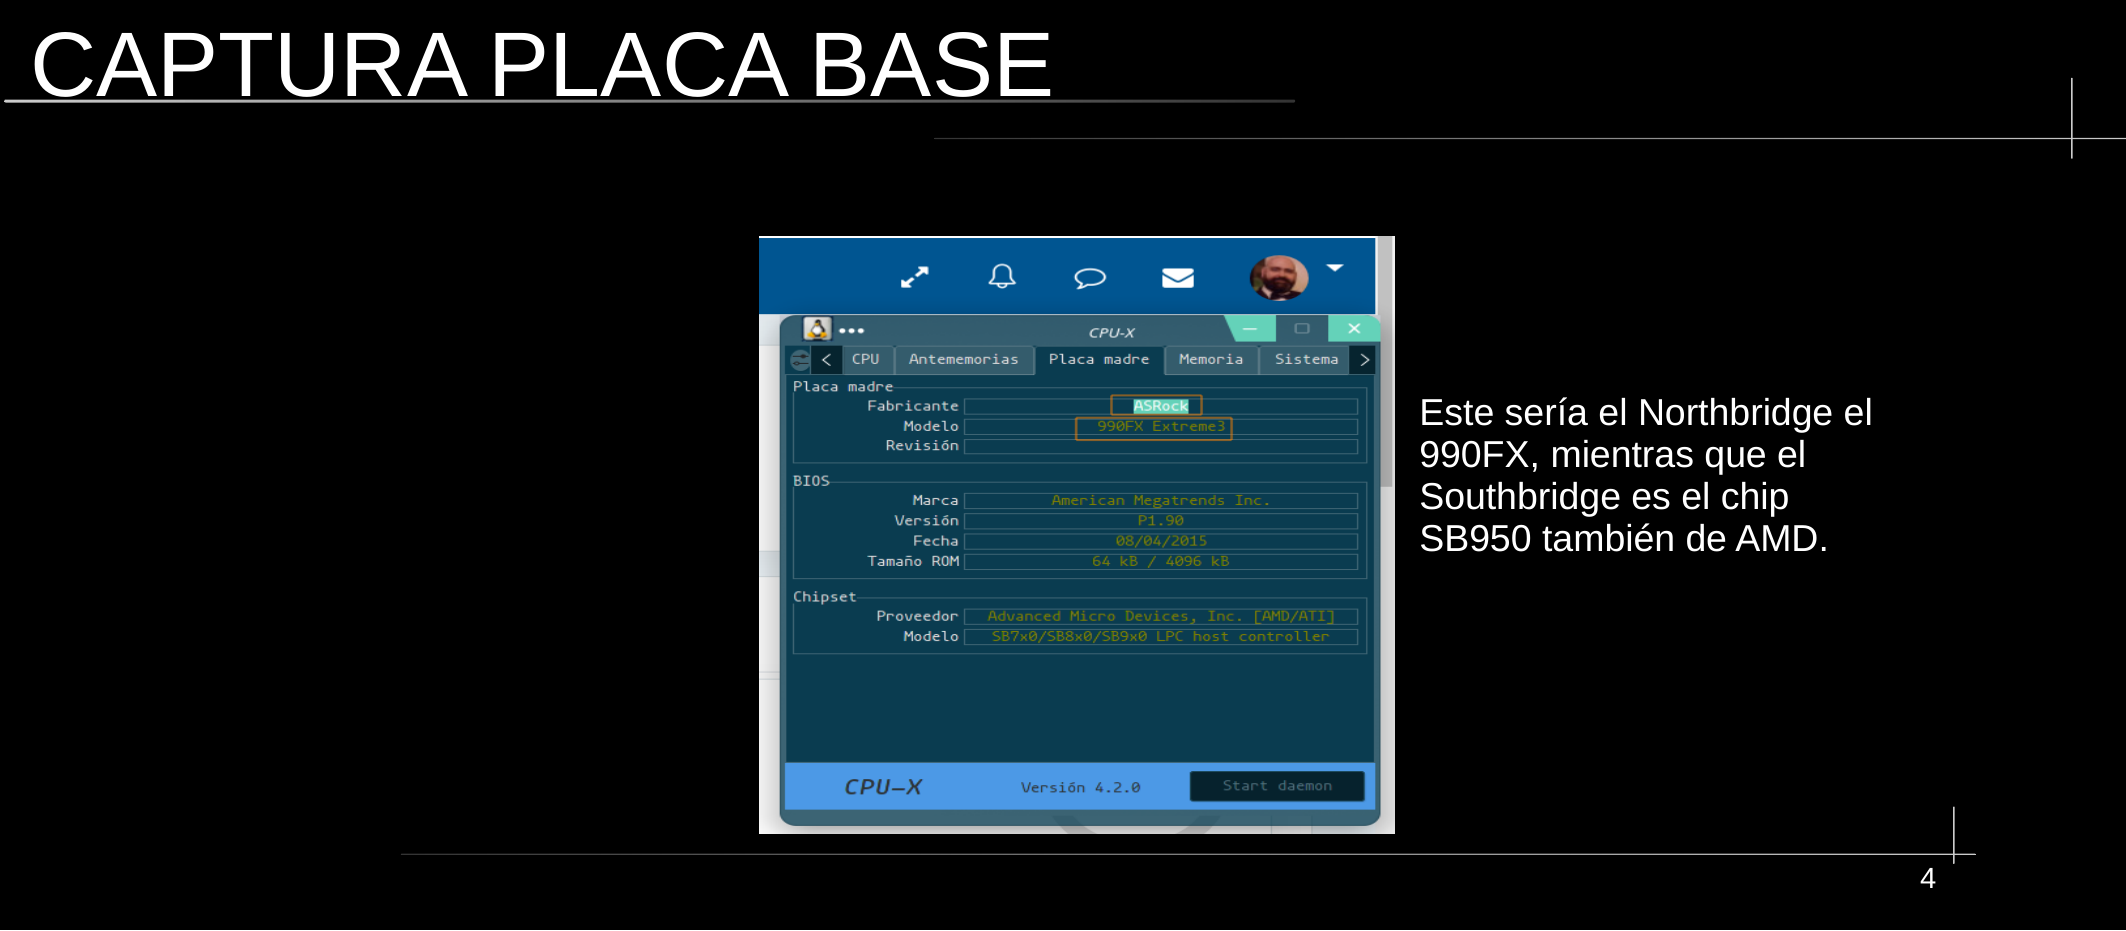

# CAPTURA PLACA BASE
Este sería el Northbridge el 990FX, mientras que el Southbridge es el chip SB950 también de AMD.
4